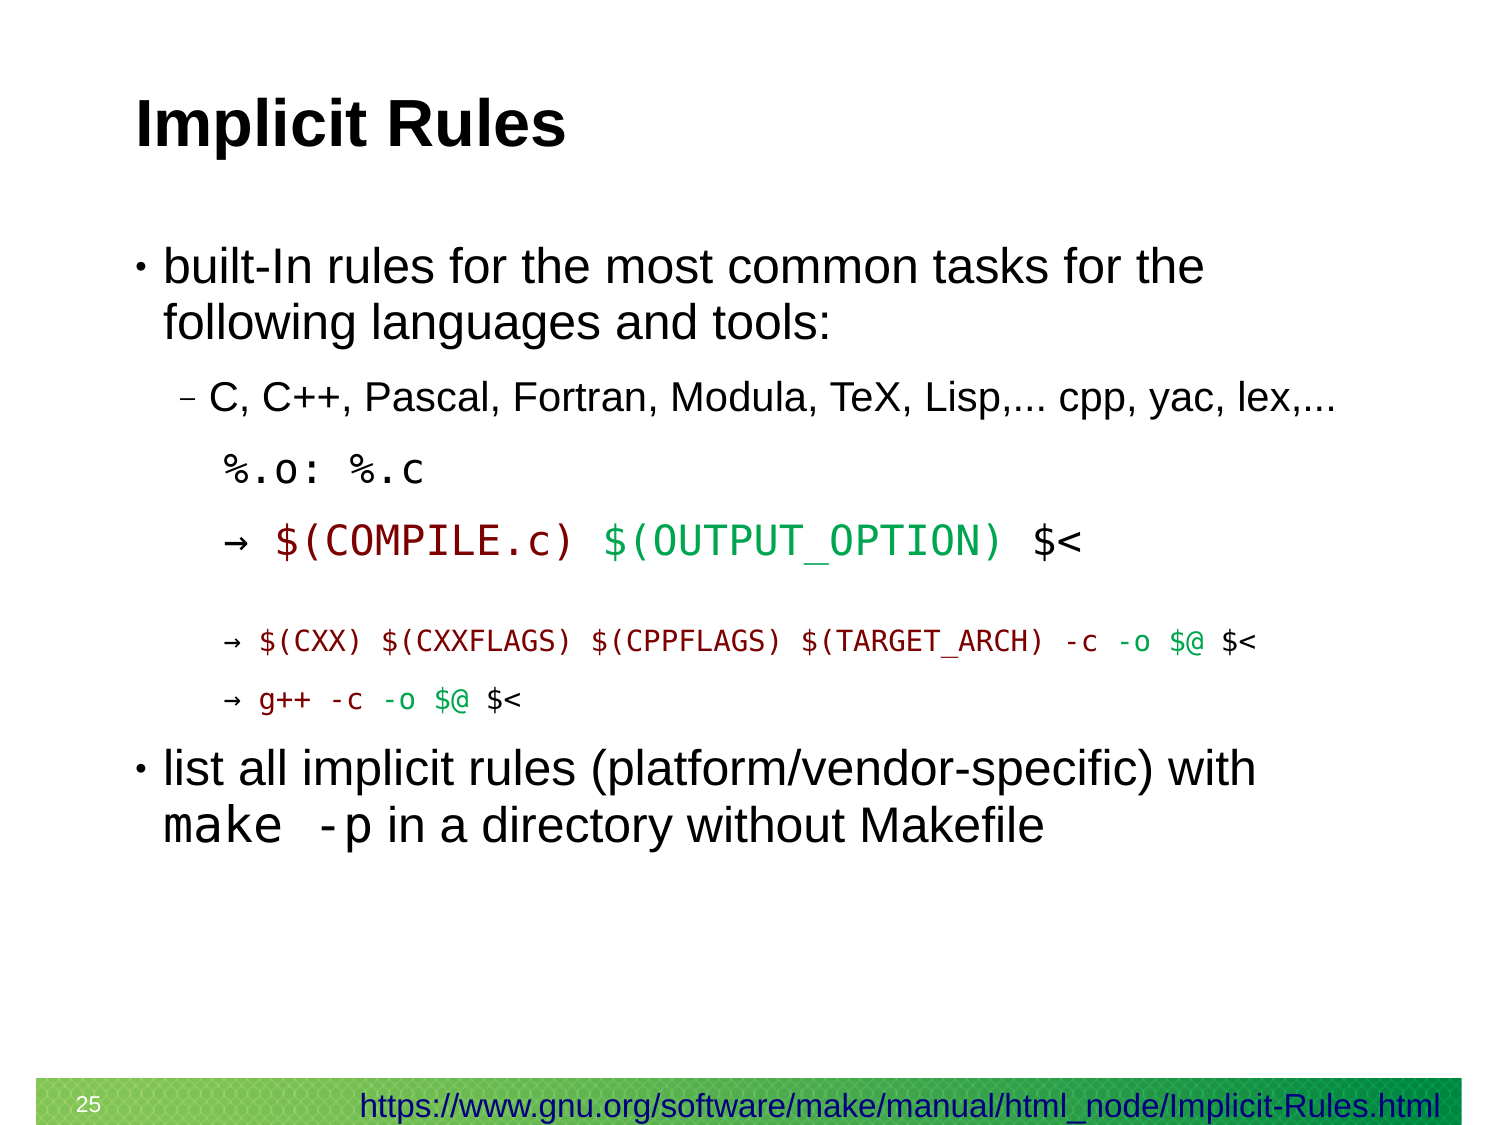

# Implicit Rules
built-In rules for the most common tasks for the following languages and tools:
C, C++, Pascal, Fortran, Modula, TeX, Lisp,... cpp, yac, lex,...
%.o: %.c
→ $(COMPILE.c) $(OUTPUT_OPTION) $<
→ $(CXX) $(CXXFLAGS) $(CPPFLAGS) $(TARGET_ARCH) -c -o $@ $<
→ g++ -c -o $@ $<
list all implicit rules (platform/vendor-specific) with make -p in a directory without Makefile
https://www.gnu.org/software/make/manual/html_node/Implicit-Rules.html